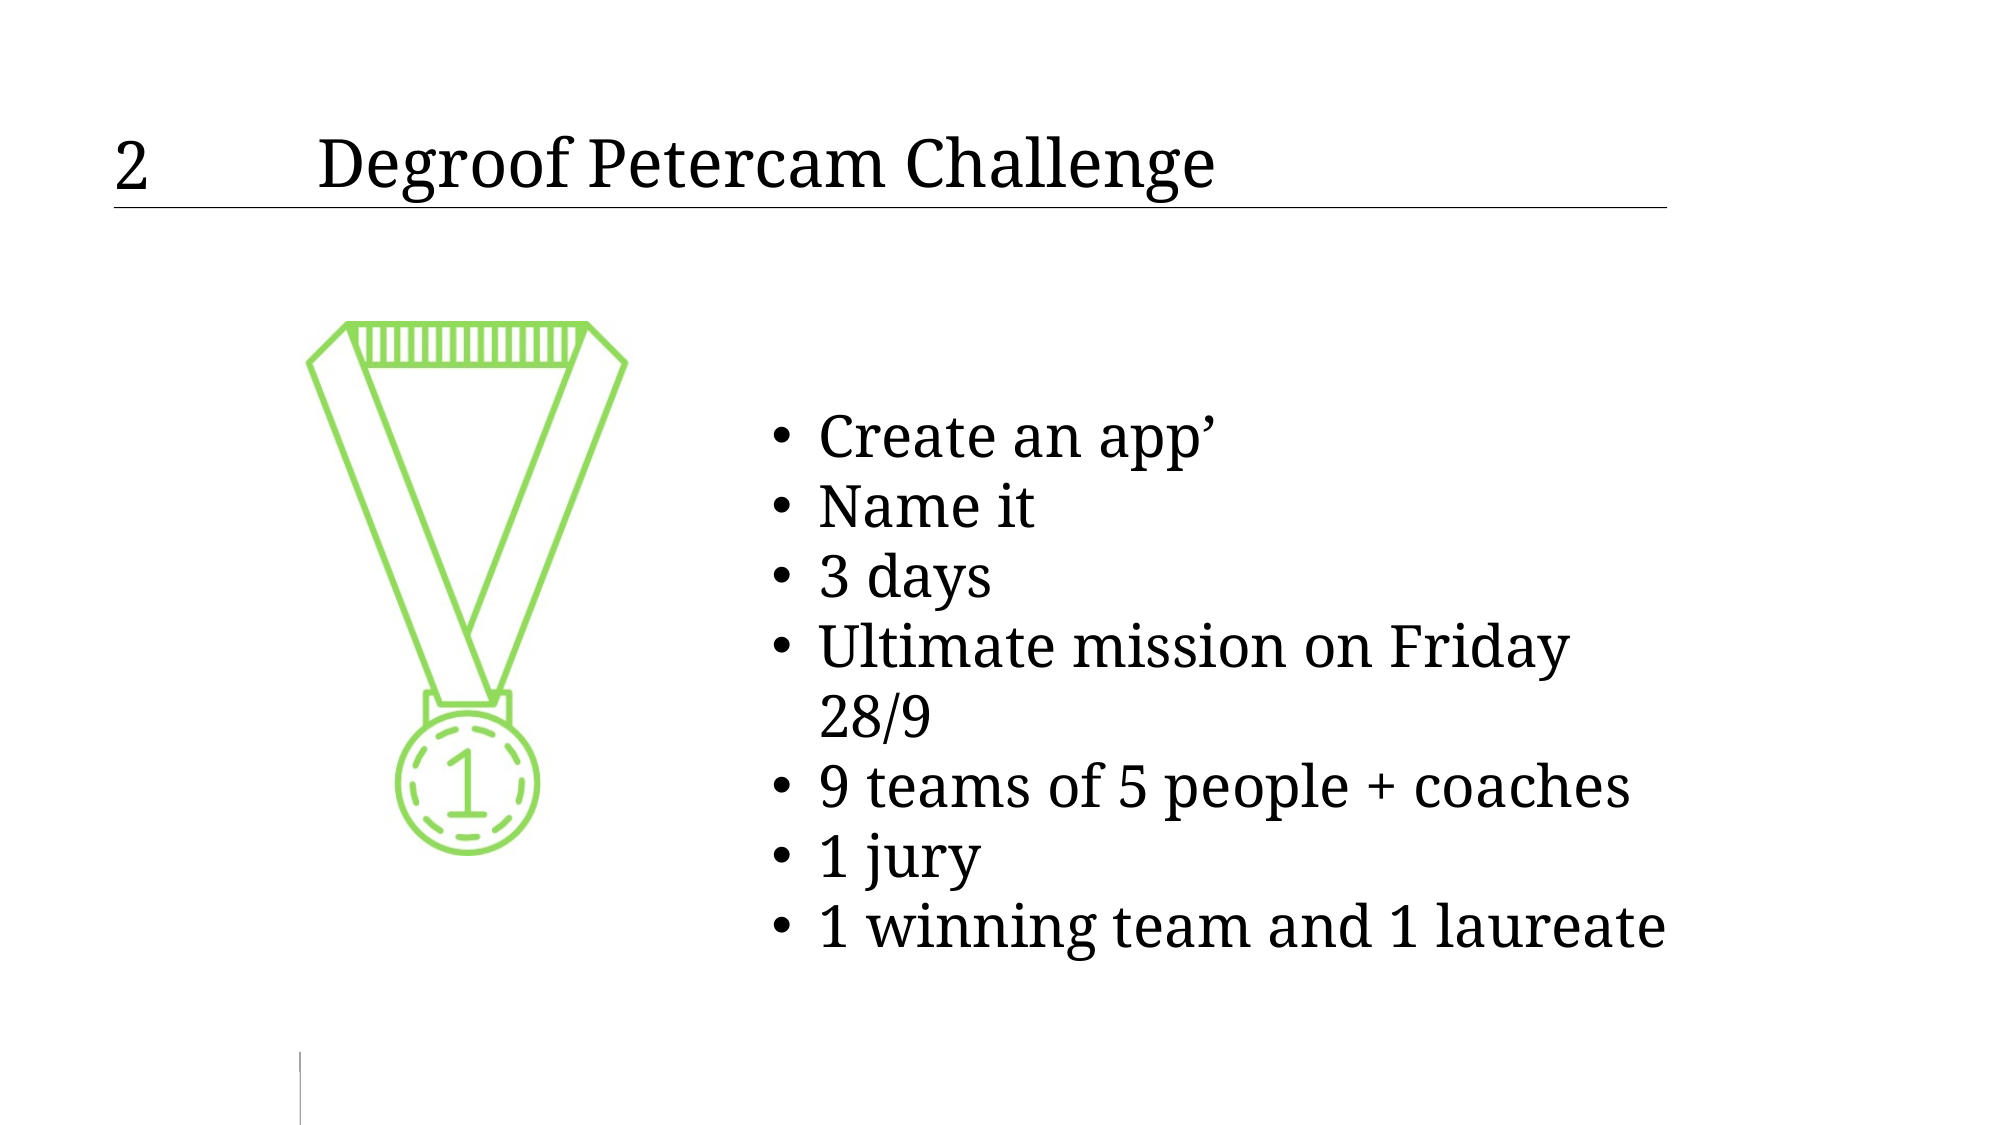

2
# Degroof Petercam Challenge
Create an app’
Name it
3 days
Ultimate mission on Friday 28/9
9 teams of 5 people + coaches
1 jury
1 winning team and 1 laureate